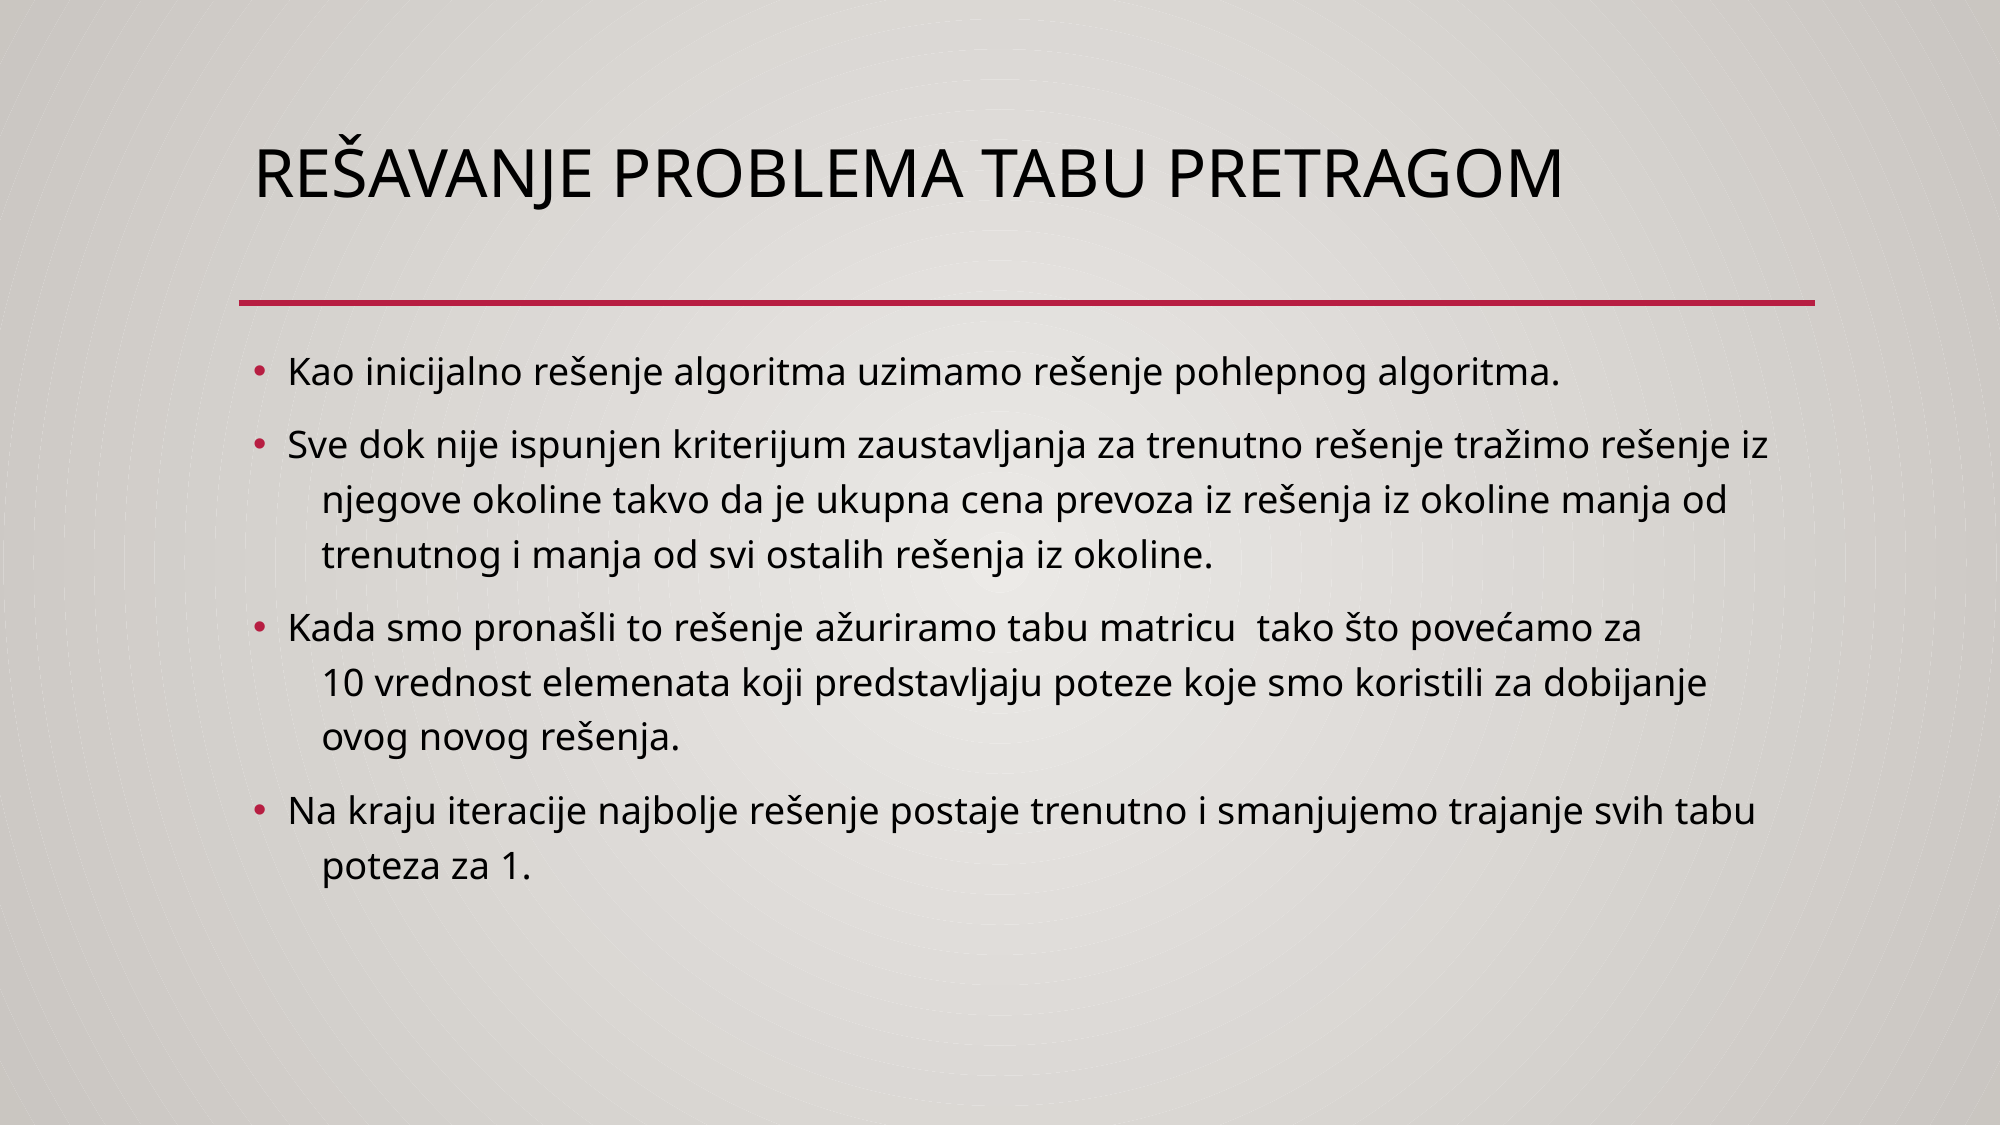

# Rešavanje problema tabu pretragom
Kao inicijalno rešenje algoritma uzimamo rešenje pohlepnog algoritma.
Sve dok nije ispunjen kriterijum zaustavljanja za trenutno rešenje tražimo rešenje iz njegove okoline takvo da je ukupna cena prevoza iz rešenja iz okoline manja od trenutnog i manja od svi ostalih rešenja iz okoline.
Kada smo pronašli to rešenje ažuriramo tabu matricu  tako što povećamo za 10 vrednost elemenata koji predstavljaju poteze koje smo koristili za dobijanje ovog novog rešenja.
Na kraju iteracije najbolje rešenje postaje trenutno i smanjujemo trajanje svih tabu poteza za 1.